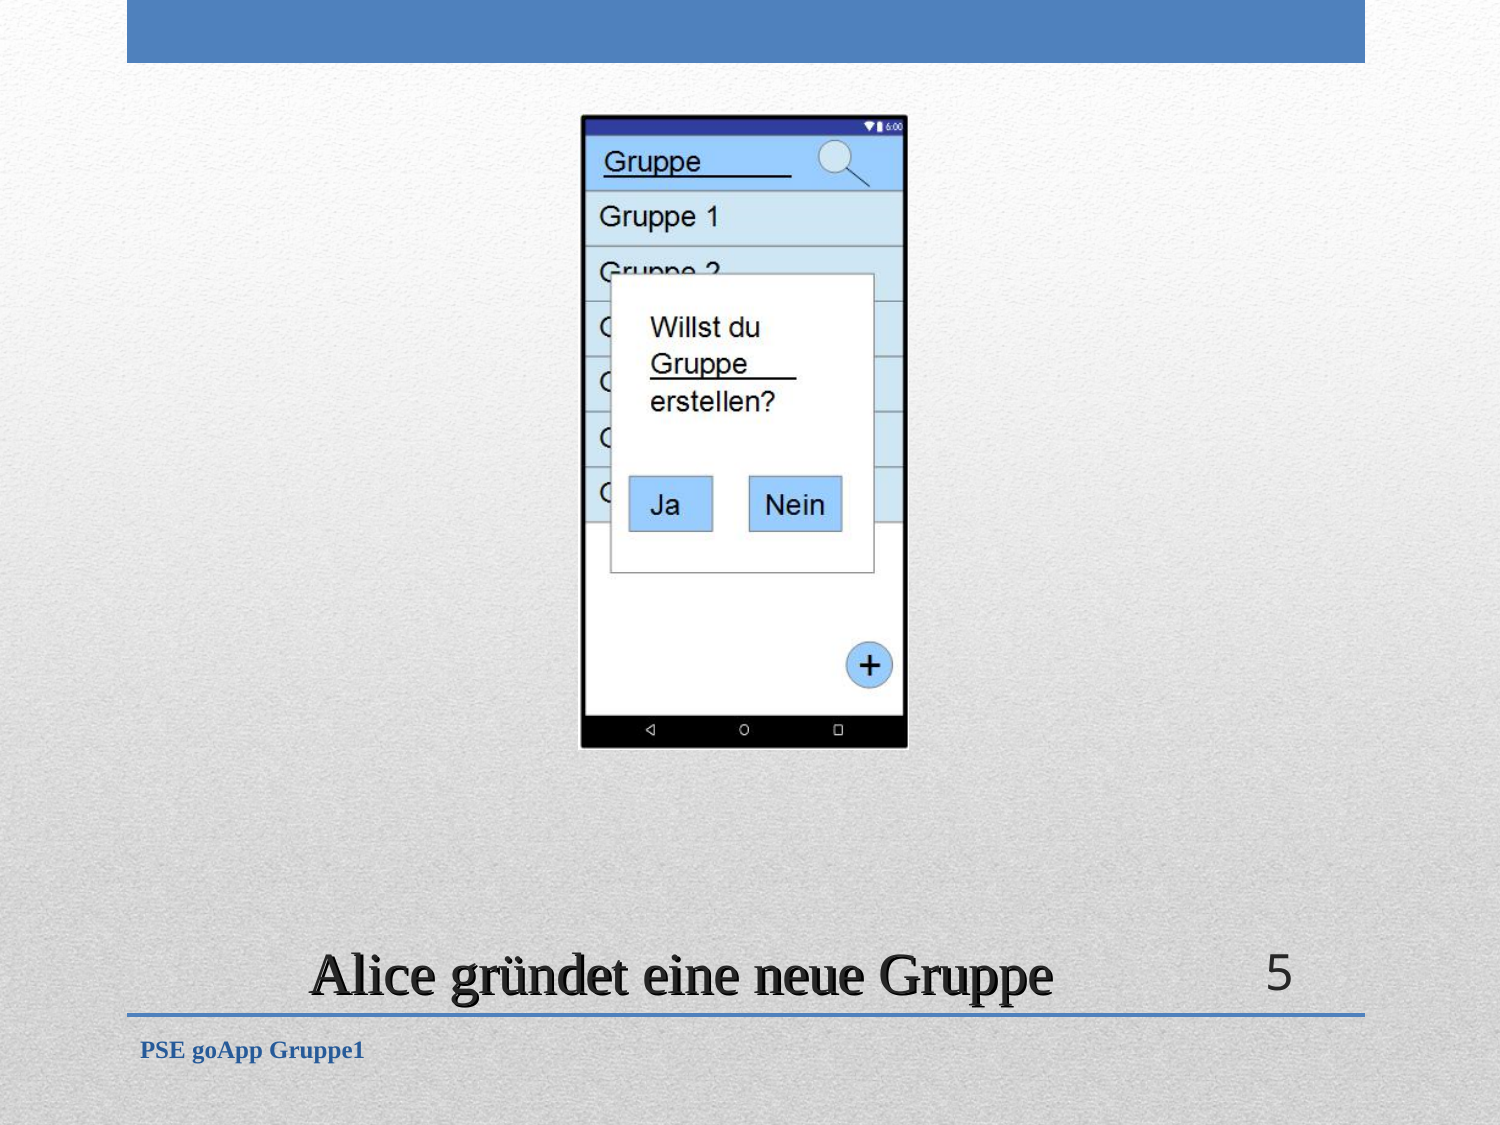

# Alice gründet eine neue Gruppe
PSE goApp Gruppe1